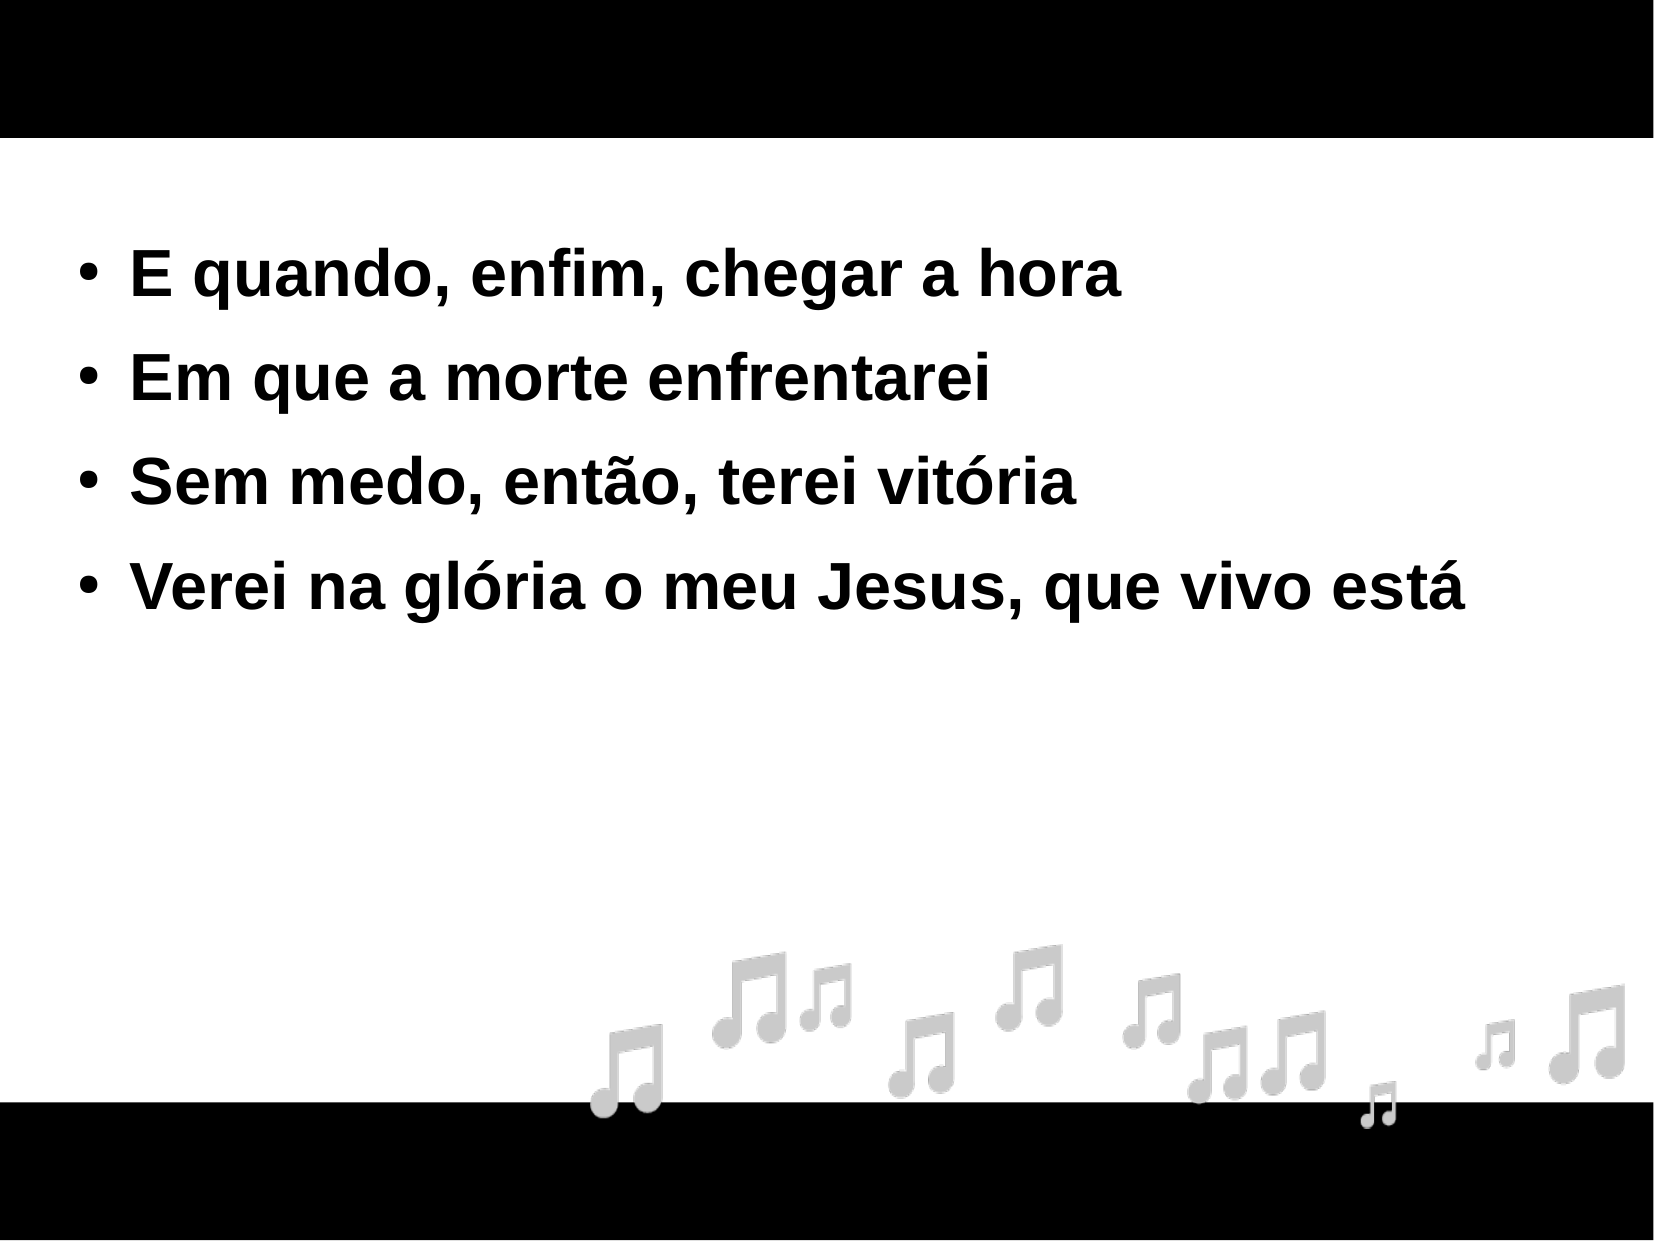

# E quando, enfim, chegar a hora
Em que a morte enfrentarei
Sem medo, então, terei vitória
Verei na glória o meu Jesus, que vivo está